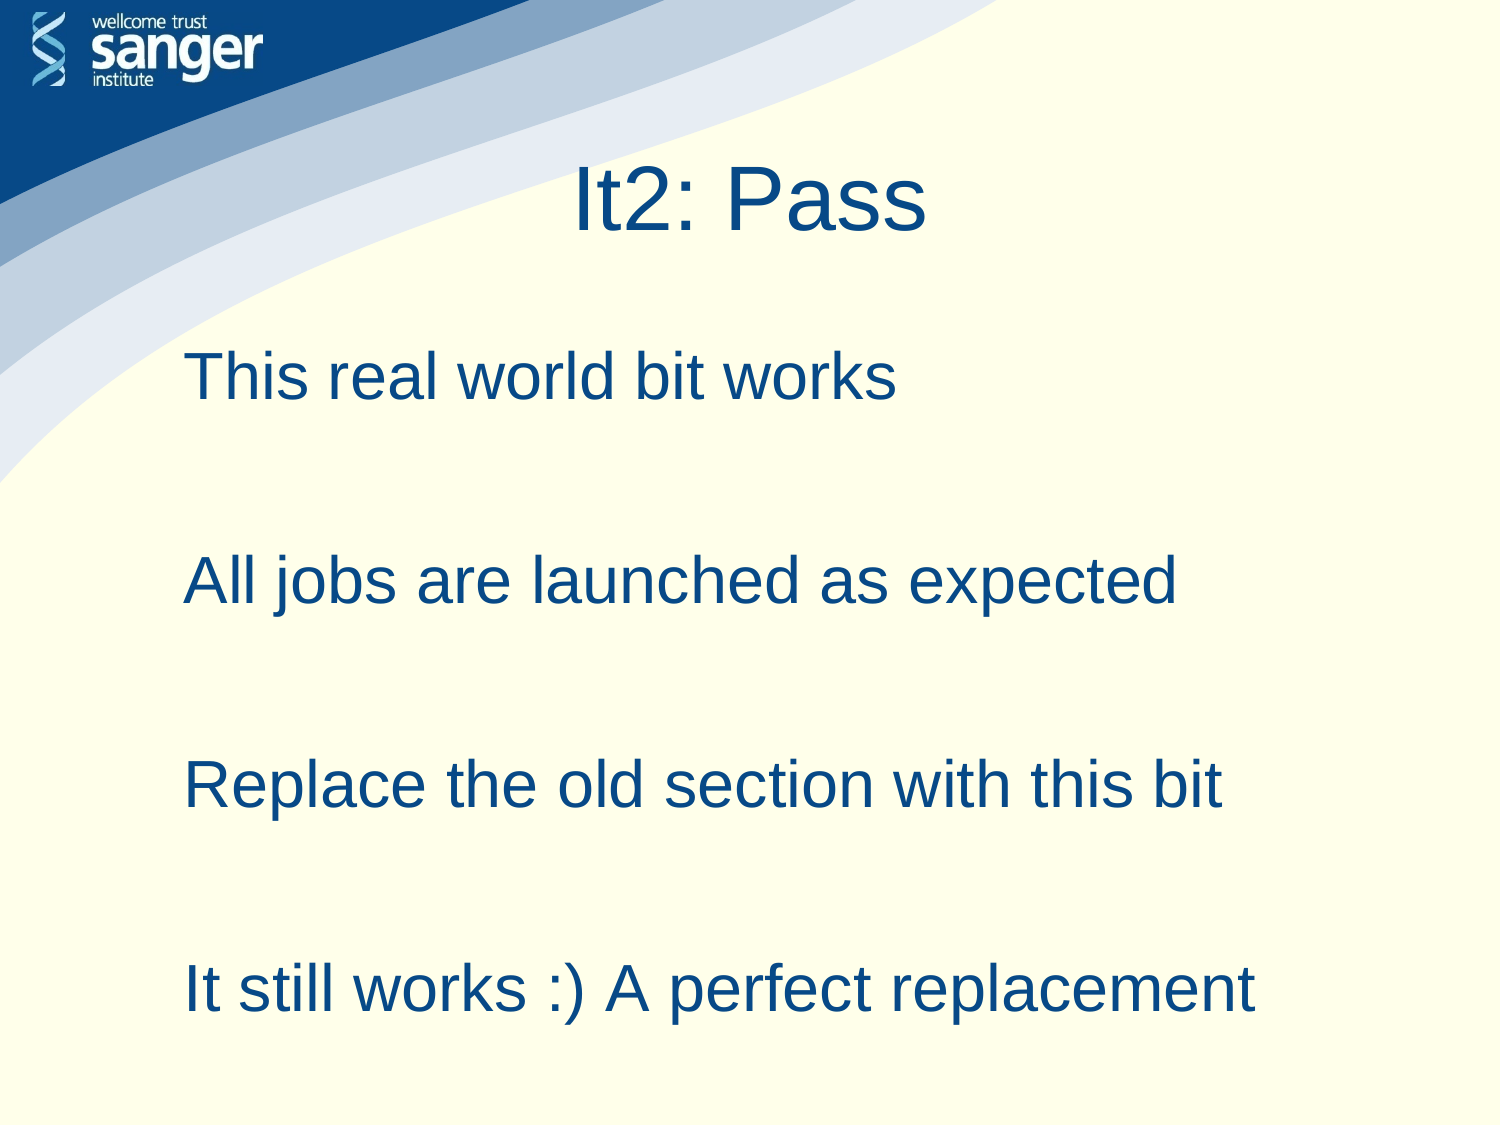

# It2: Pass
This real world bit works
All jobs are launched as expected
Replace the old section with this bit
It still works :) A perfect replacement